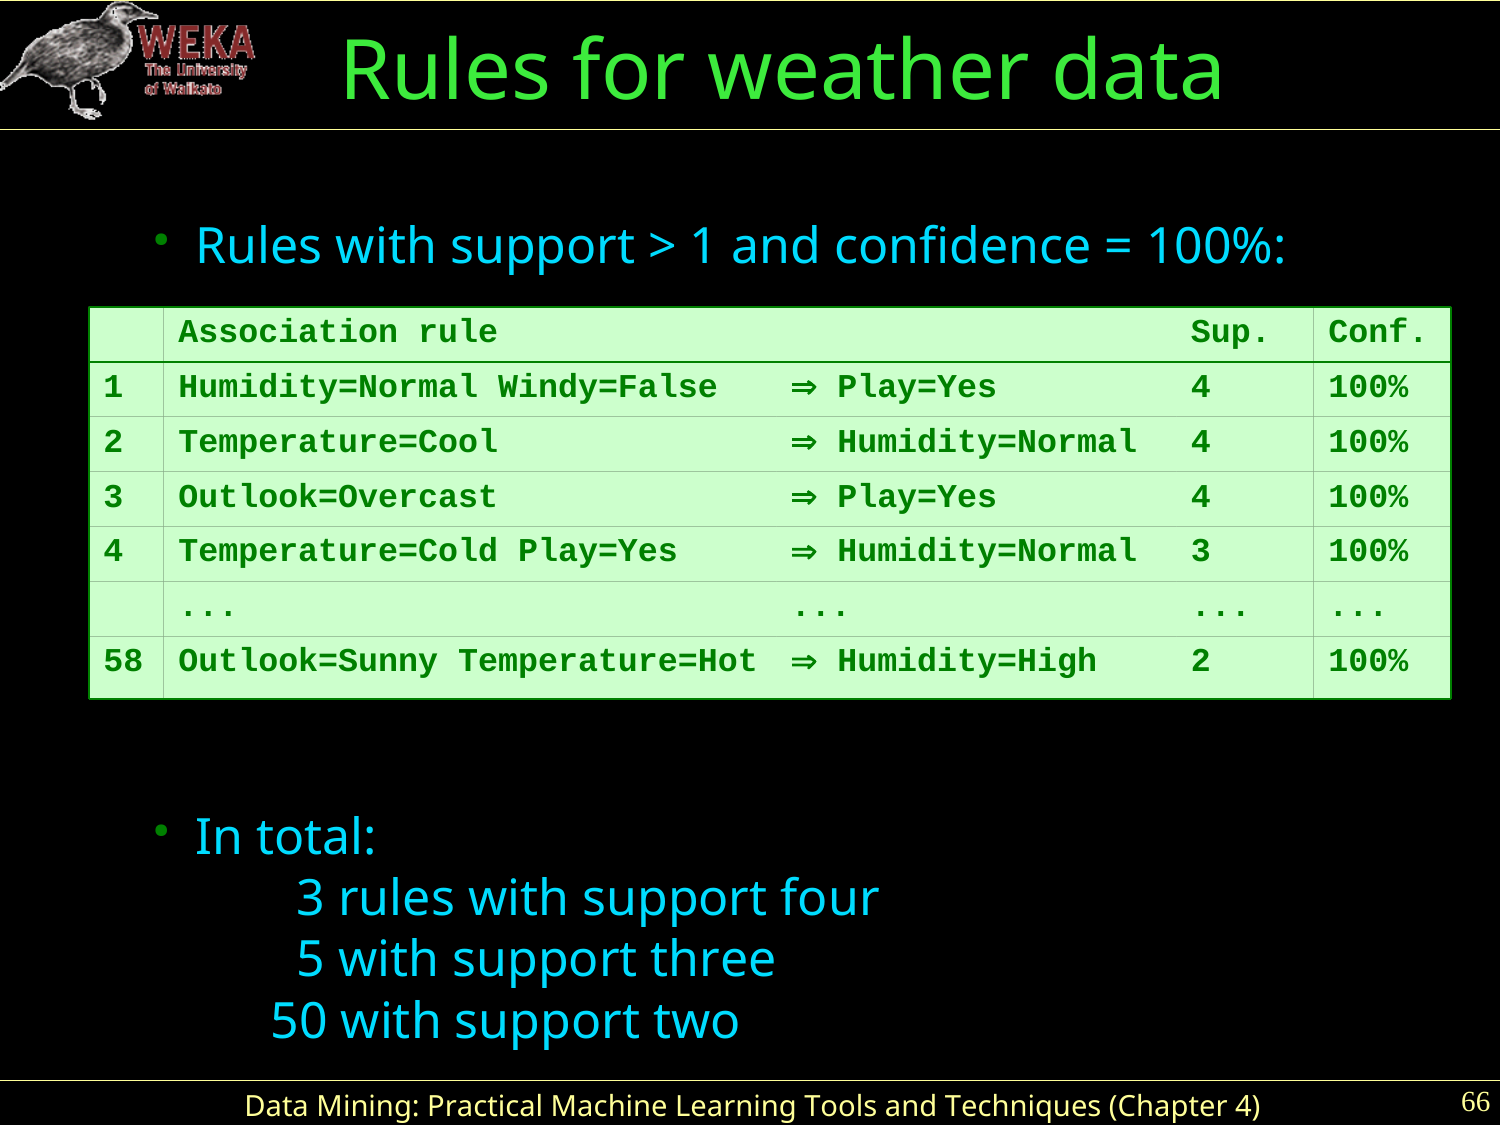

# Rules for weather data
Rules with support > 1 and confidence = 100%:
In total:
	 3 rules with support four
	 5 with support three
	50 with support two
Association rule
Sup.
Conf.
1
Humidity=Normal Windy=False
 Play=Yes
4
100%
2
Temperature=Cool
 Humidity=Normal
4
100%
3
Outlook=Overcast
 Play=Yes
4
100%
4
Temperature=Cold Play=Yes
 Humidity=Normal
3
100%
...
...
...
...
58
Outlook=Sunny Temperature=Hot
 Humidity=High
2
100%
Data Mining: Practical Machine Learning Tools and Techniques (Chapter 4)
66